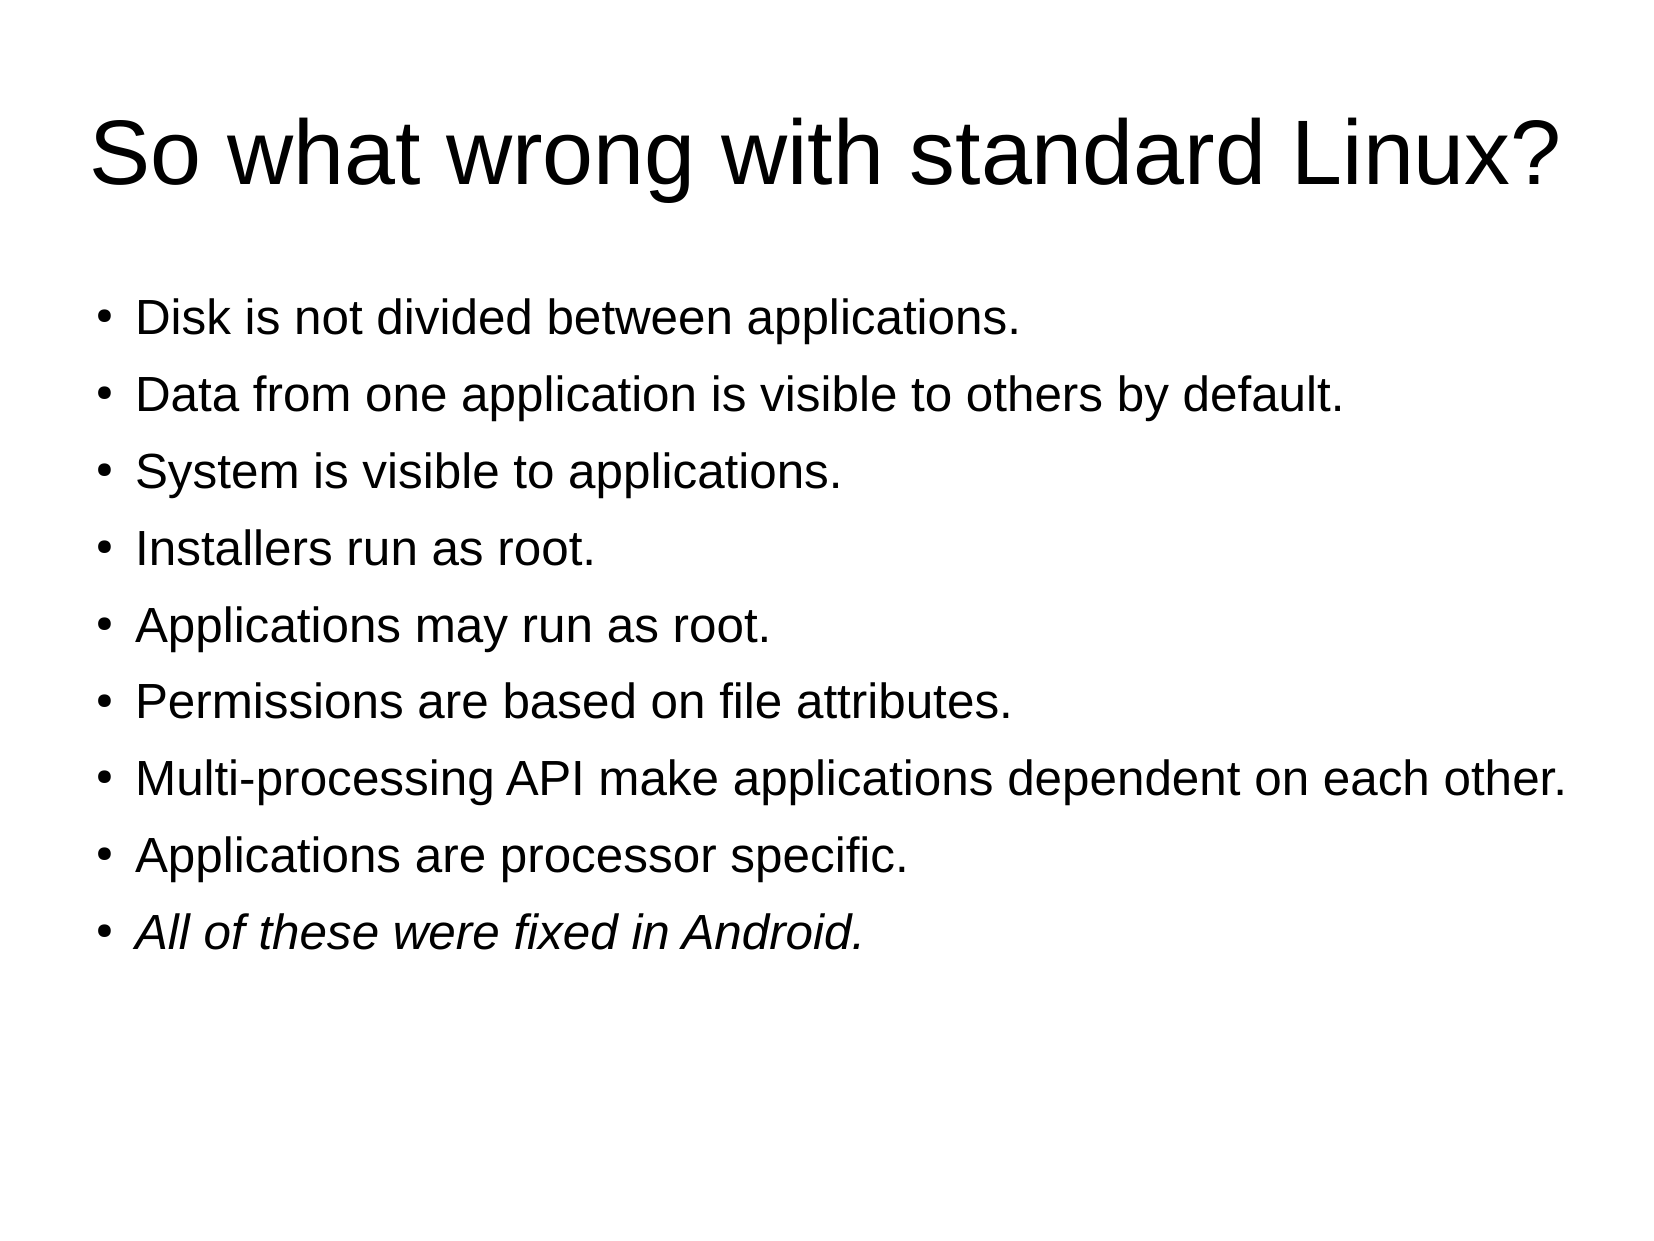

# So what wrong with standard Linux?
Disk is not divided between applications.
Data from one application is visible to others by default.
System is visible to applications.
Installers run as root.
Applications may run as root.
Permissions are based on file attributes.
Multi-processing API make applications dependent on each other.
Applications are processor specific.
All of these were fixed in Android.